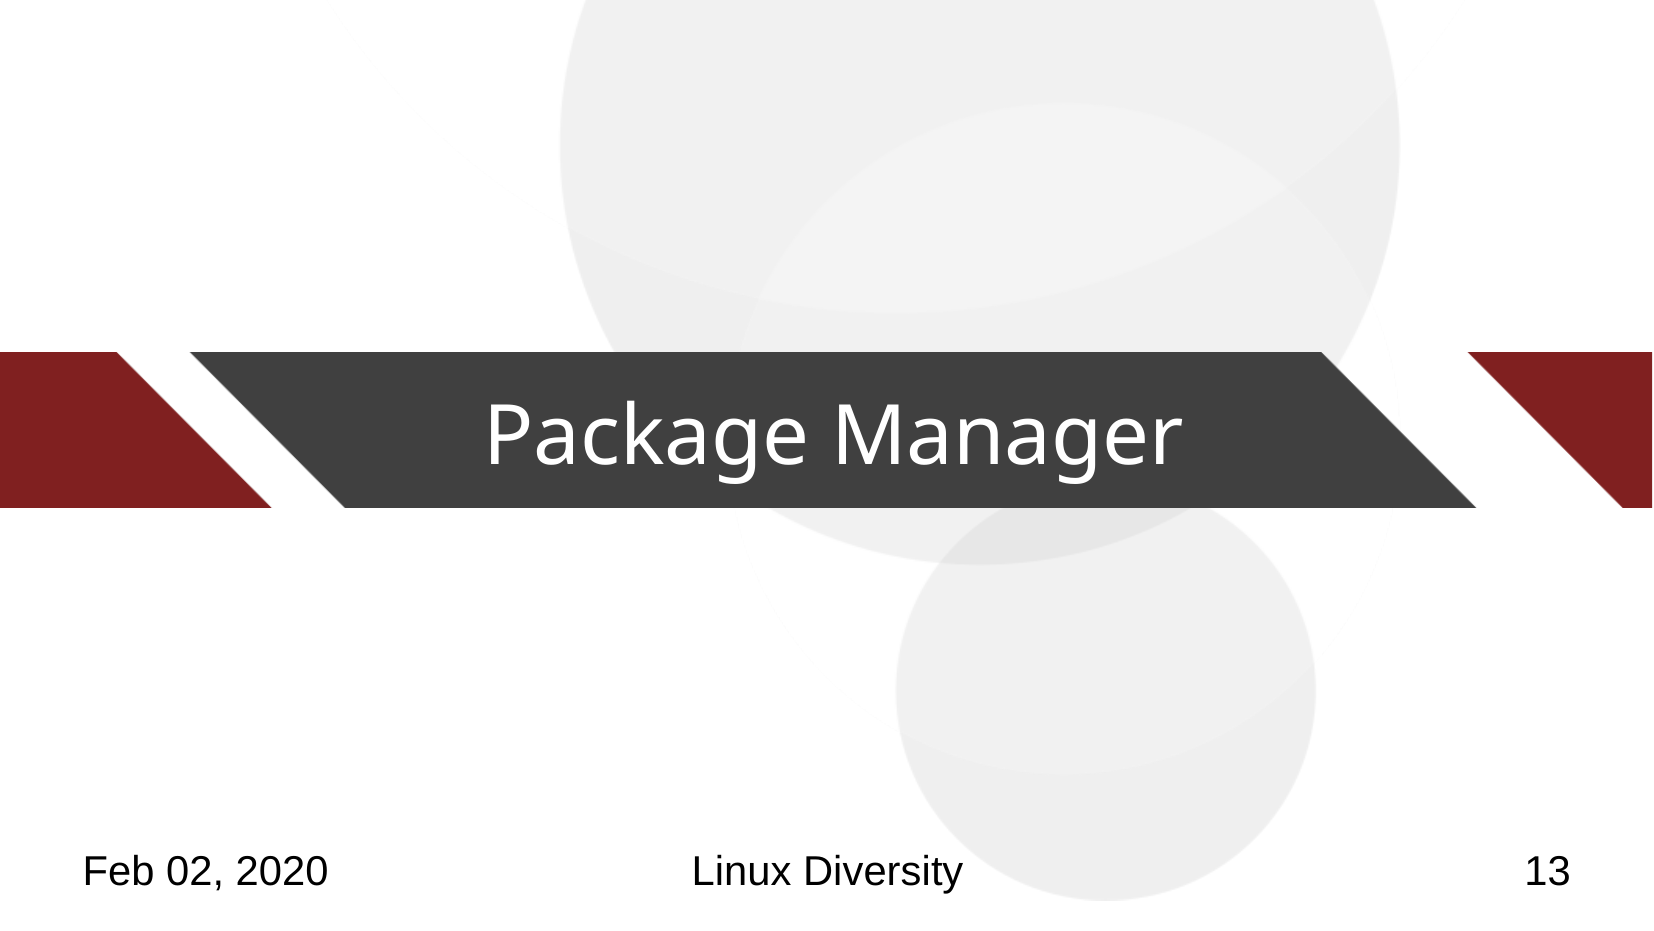

# Package Manager
Feb 02, 2020
Linux Diversity
13